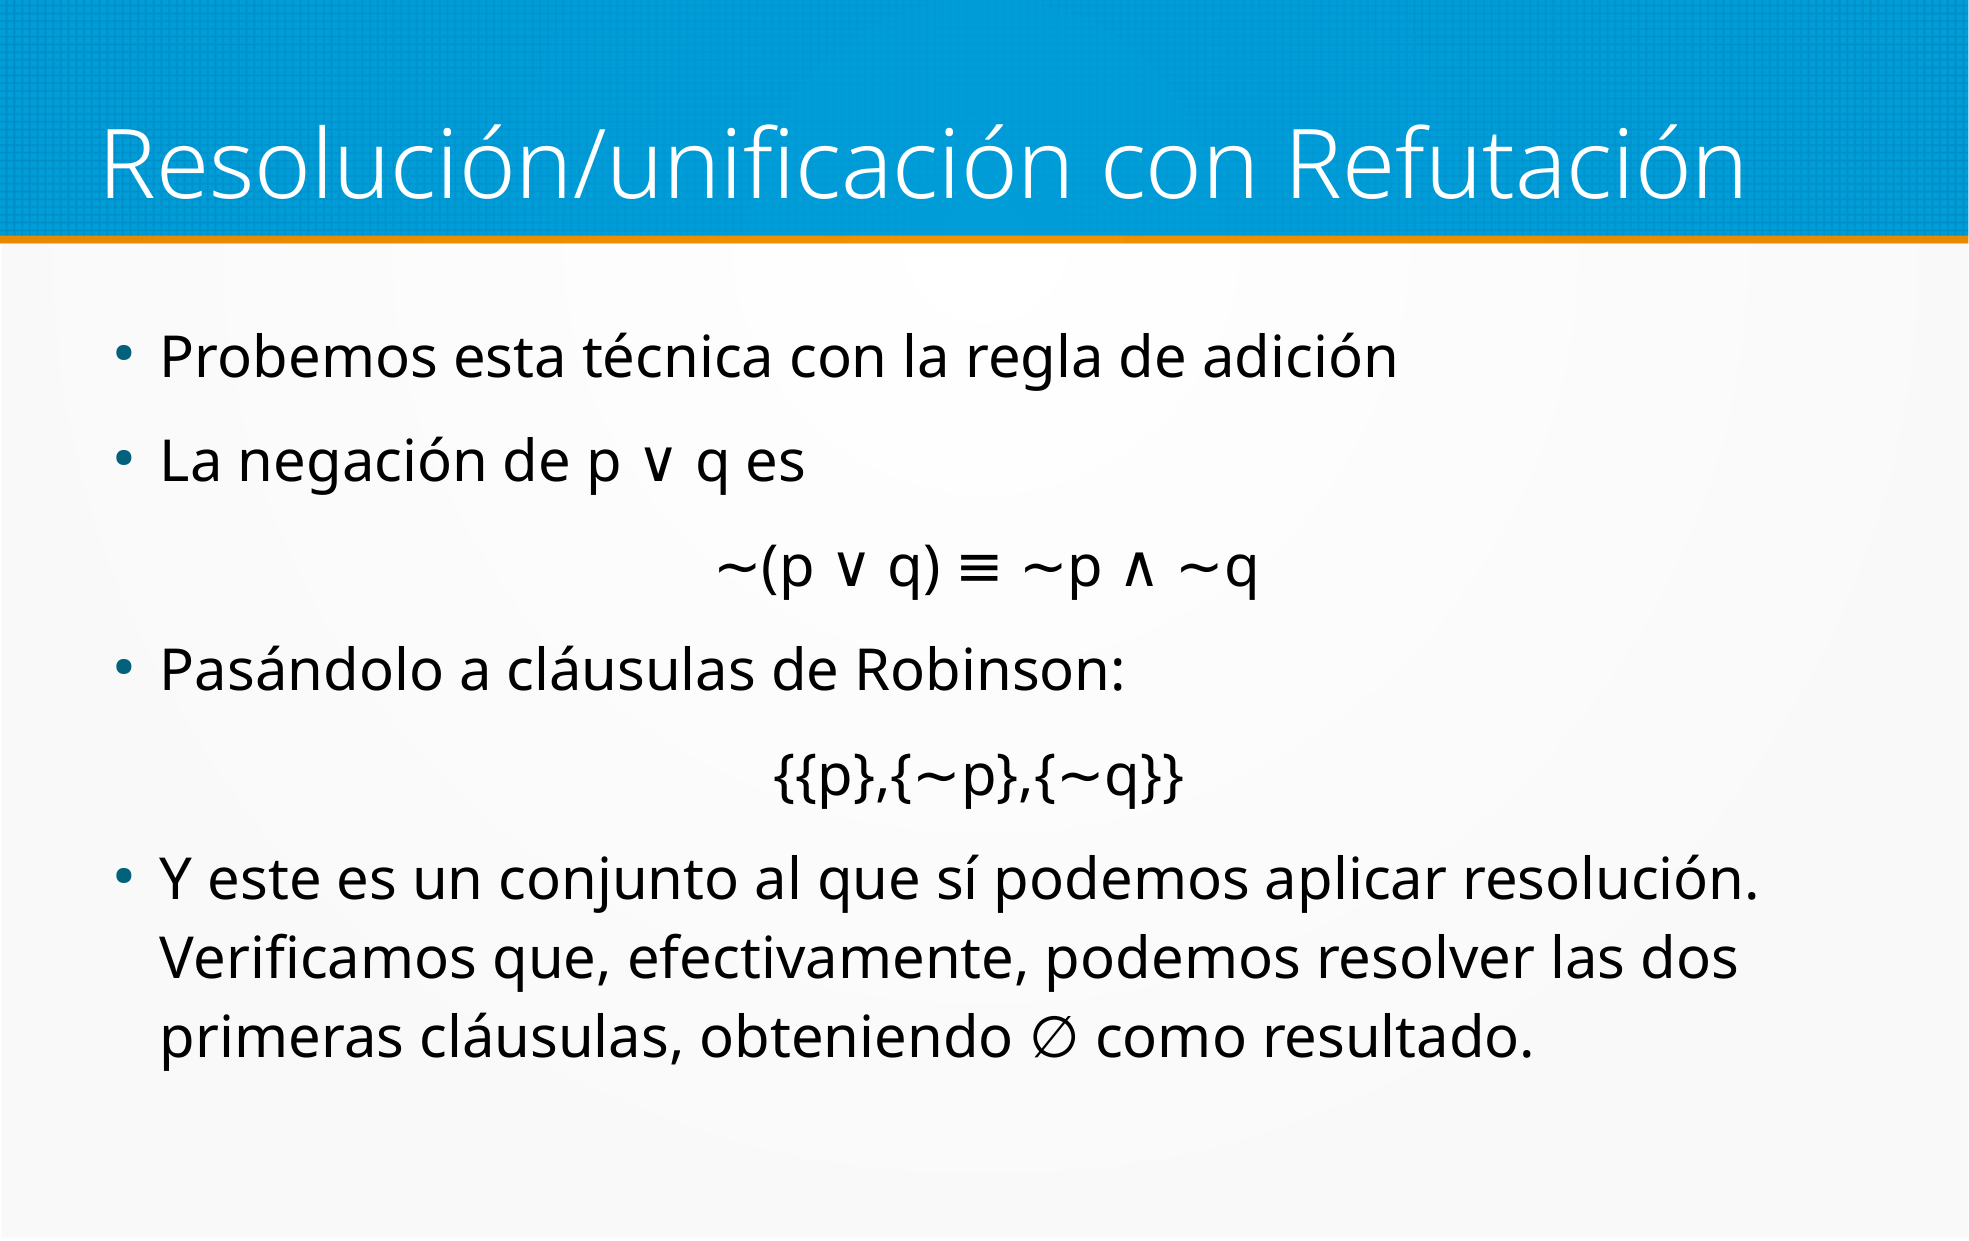

# Resolución/unificación con Refutación
Probemos esta técnica con la regla de adición
La negación de p ∨ q es
 ∼(p ∨ q) ≡ ∼p ∧ ∼q
Pasándolo a cláusulas de Robinson:
{{p},{∼p},{∼q}}
Y este es un conjunto al que sí podemos aplicar resolución. Verificamos que, efectivamente, podemos resolver las dos primeras cláusulas, obteniendo ∅ como resultado.